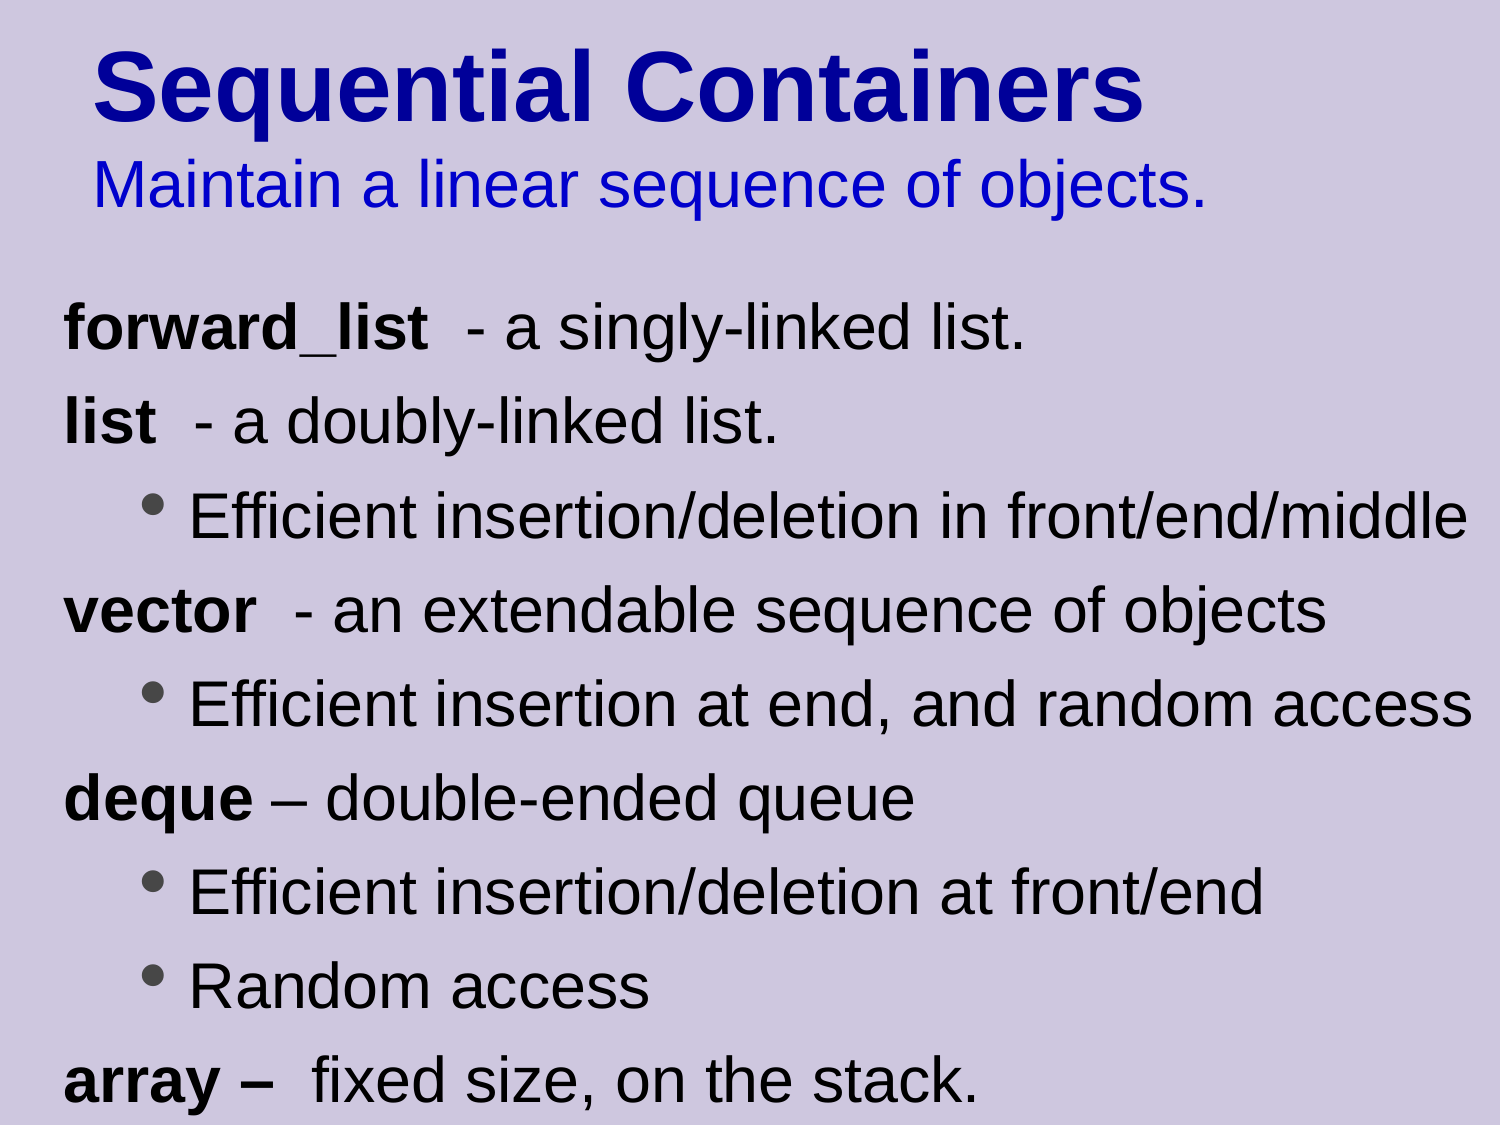

Sequential Containers
Maintain a linear sequence of objects.
# forward_list - a singly-linked list.
list - a doubly-linked list.
Efficient insertion/deletion in front/end/middle
vector - an extendable sequence of objects
Efficient insertion at end, and random access
deque – double-ended queue
Efficient insertion/deletion at front/end
Random access
array – fixed size, on the stack.